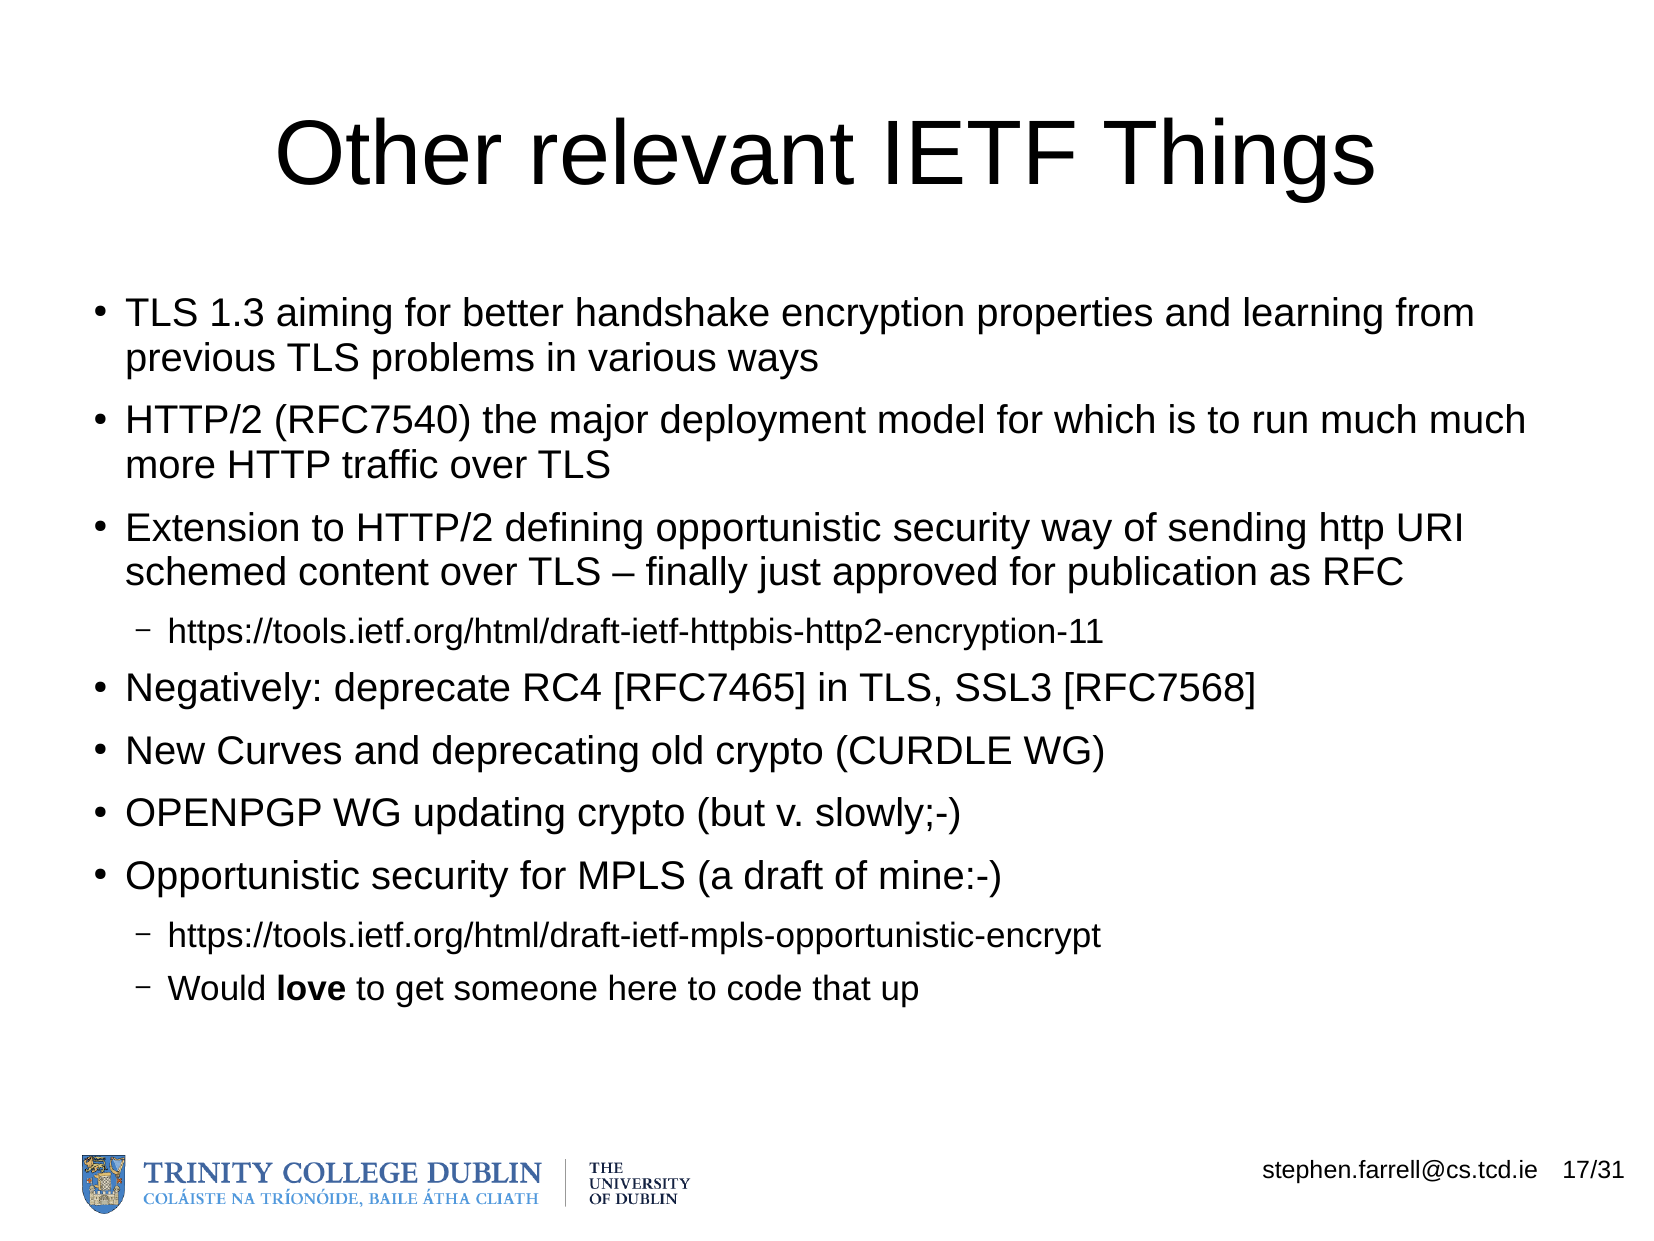

# Other relevant IETF Things
TLS 1.3 aiming for better handshake encryption properties and learning from previous TLS problems in various ways
HTTP/2 (RFC7540) the major deployment model for which is to run much much more HTTP traffic over TLS
Extension to HTTP/2 defining opportunistic security way of sending http URI schemed content over TLS – finally just approved for publication as RFC
https://tools.ietf.org/html/draft-ietf-httpbis-http2-encryption-11
Negatively: deprecate RC4 [RFC7465] in TLS, SSL3 [RFC7568]
New Curves and deprecating old crypto (CURDLE WG)
OPENPGP WG updating crypto (but v. slowly;-)
Opportunistic security for MPLS (a draft of mine:-)
https://tools.ietf.org/html/draft-ietf-mpls-opportunistic-encrypt
Would love to get someone here to code that up